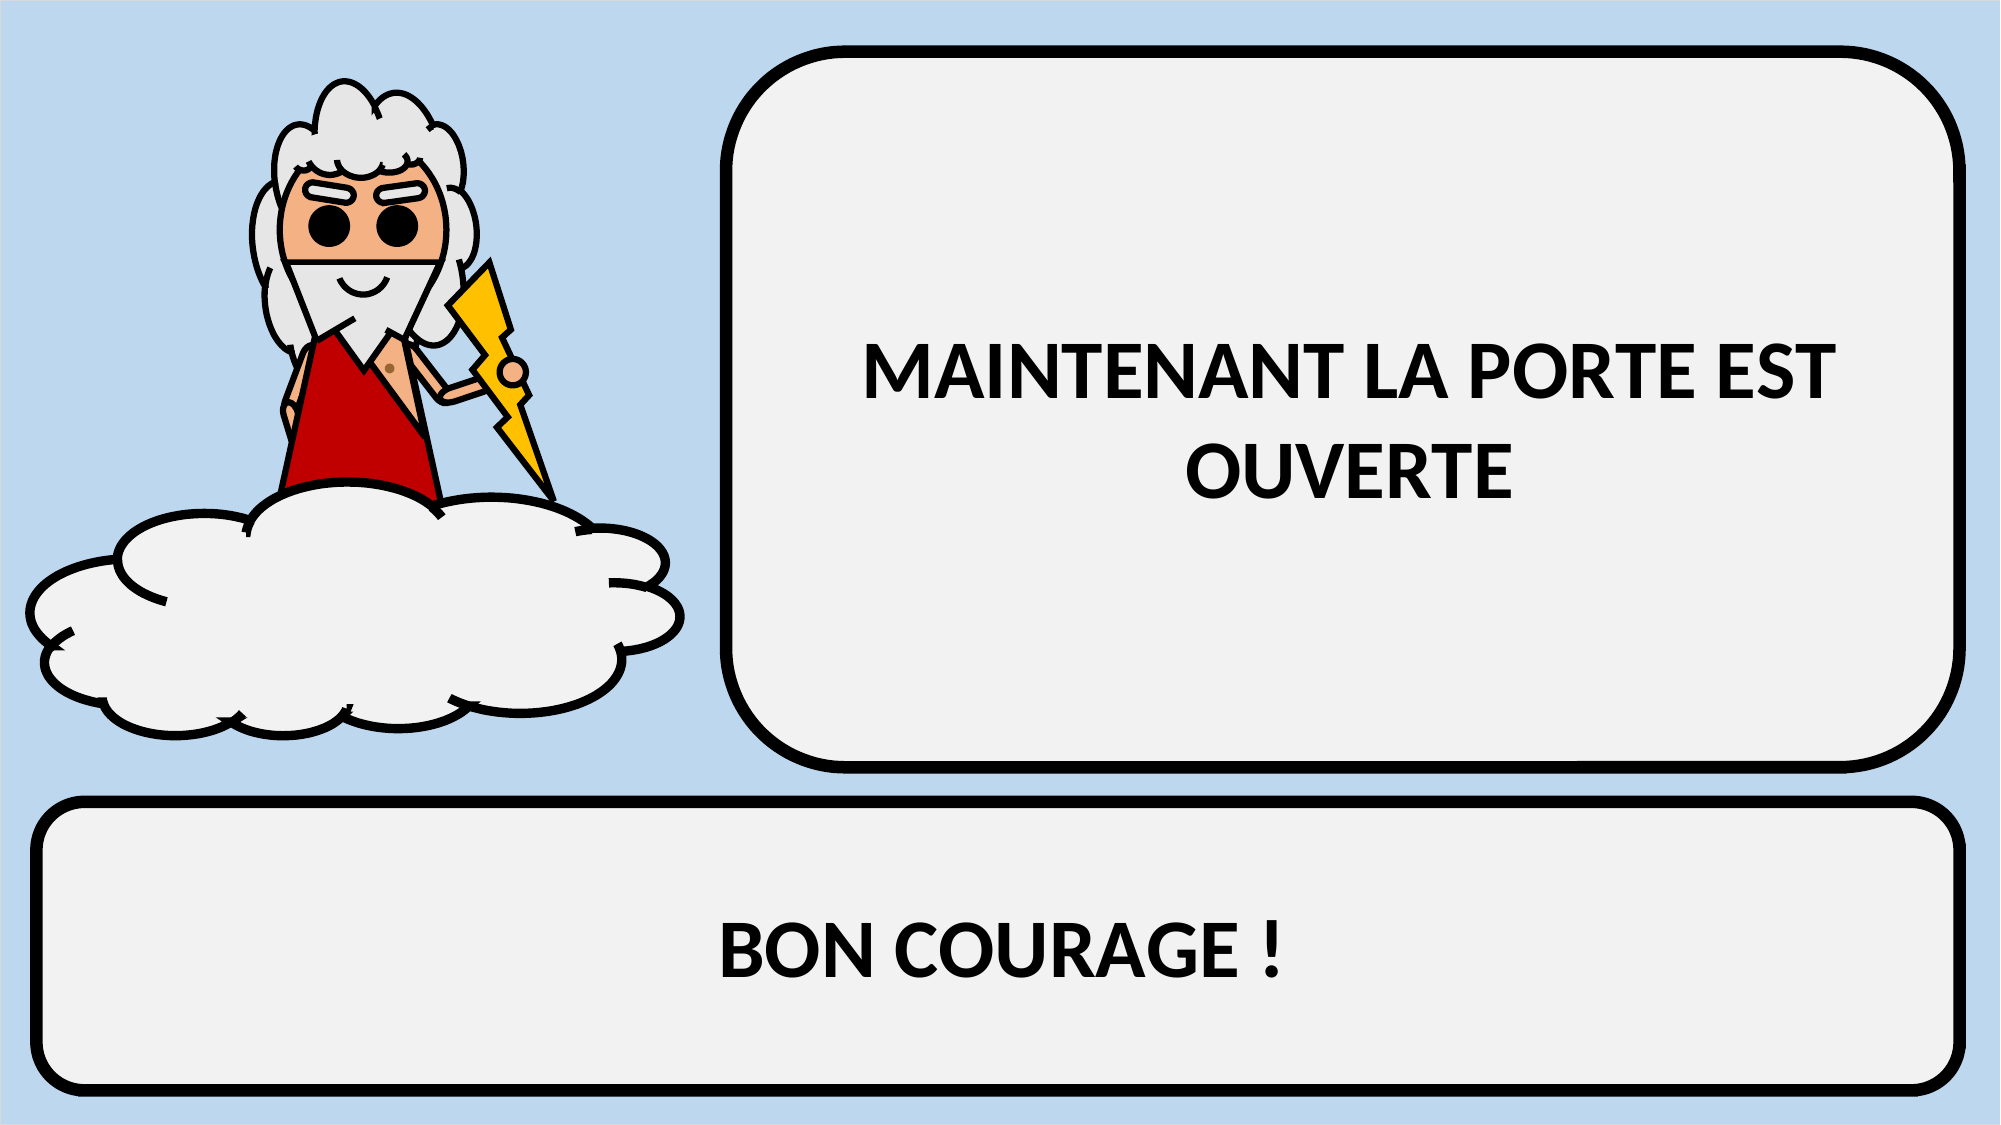

MAINTENANT LA PORTE EST OUVERTE
BON COURAGE !